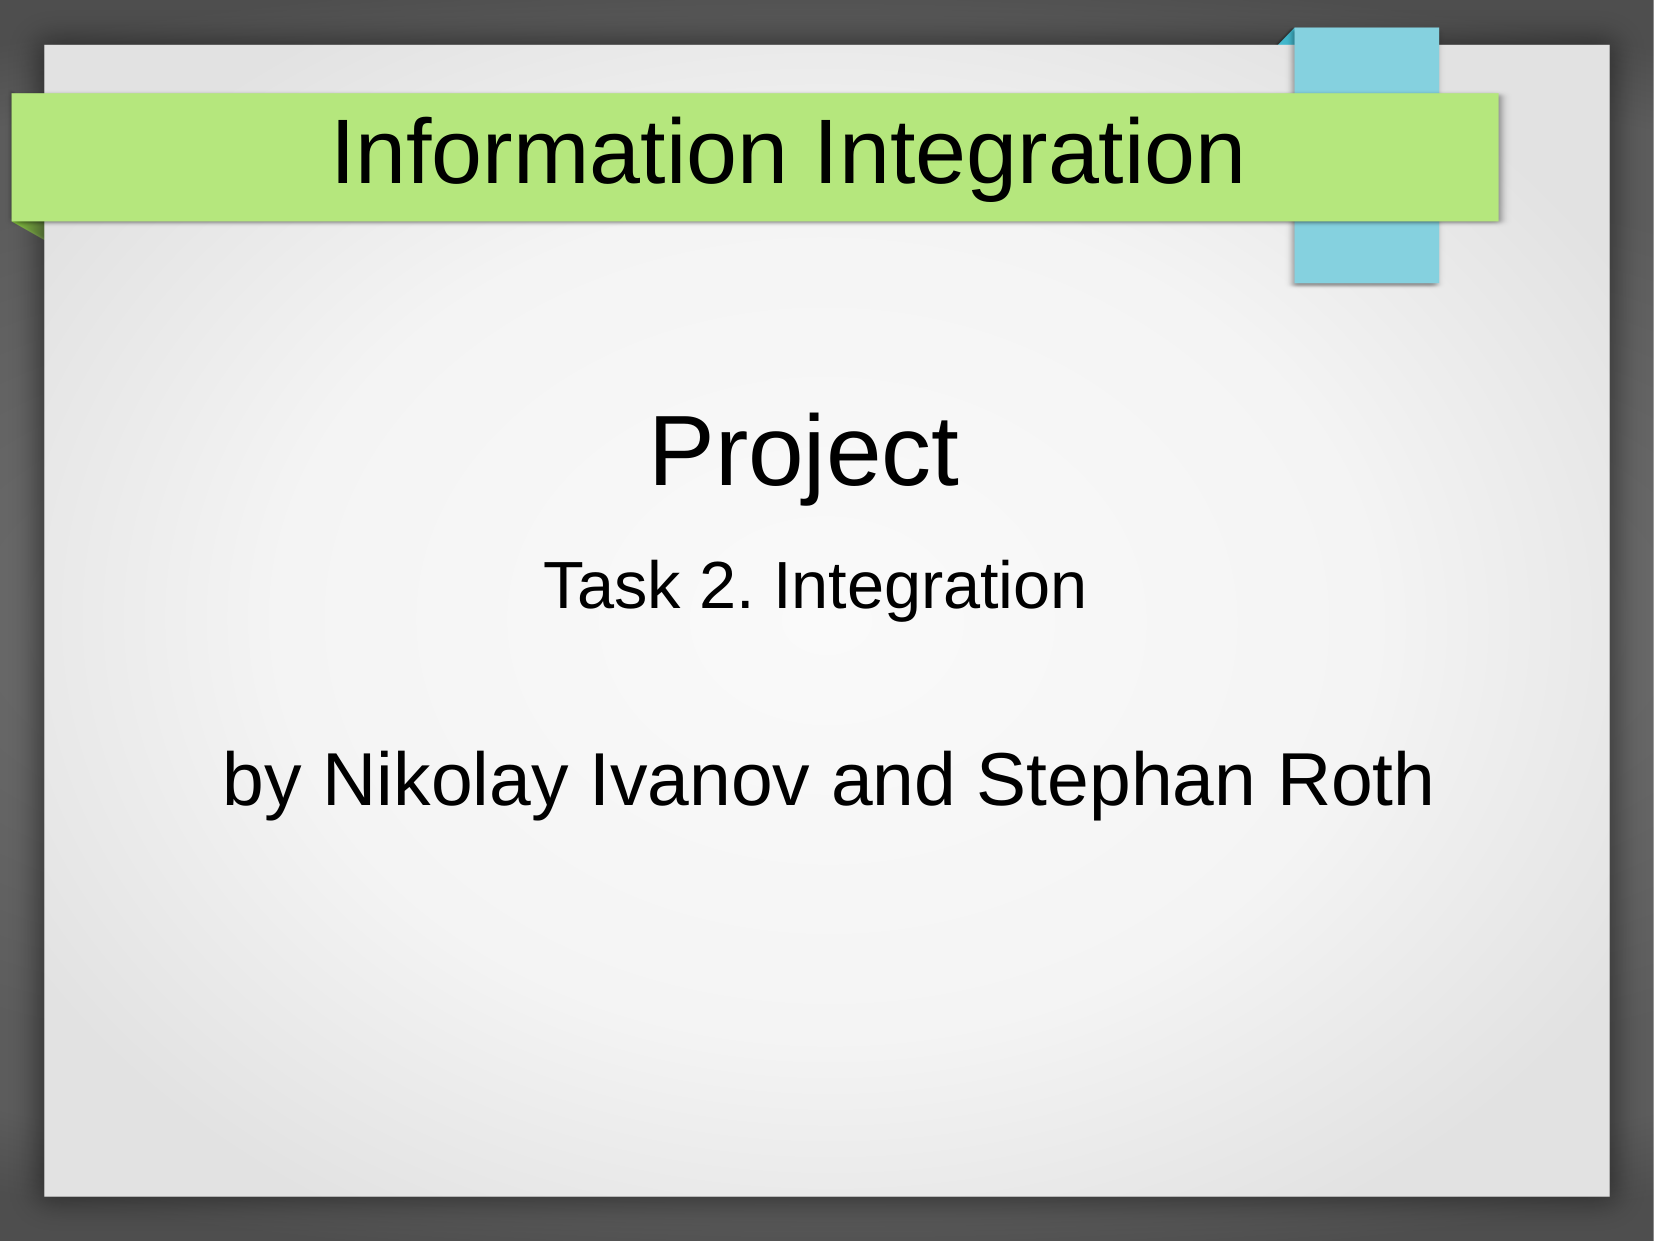

# Information Integration
Task 2. Integration
Project
 by Nikolay Ivanov and Stephan Roth